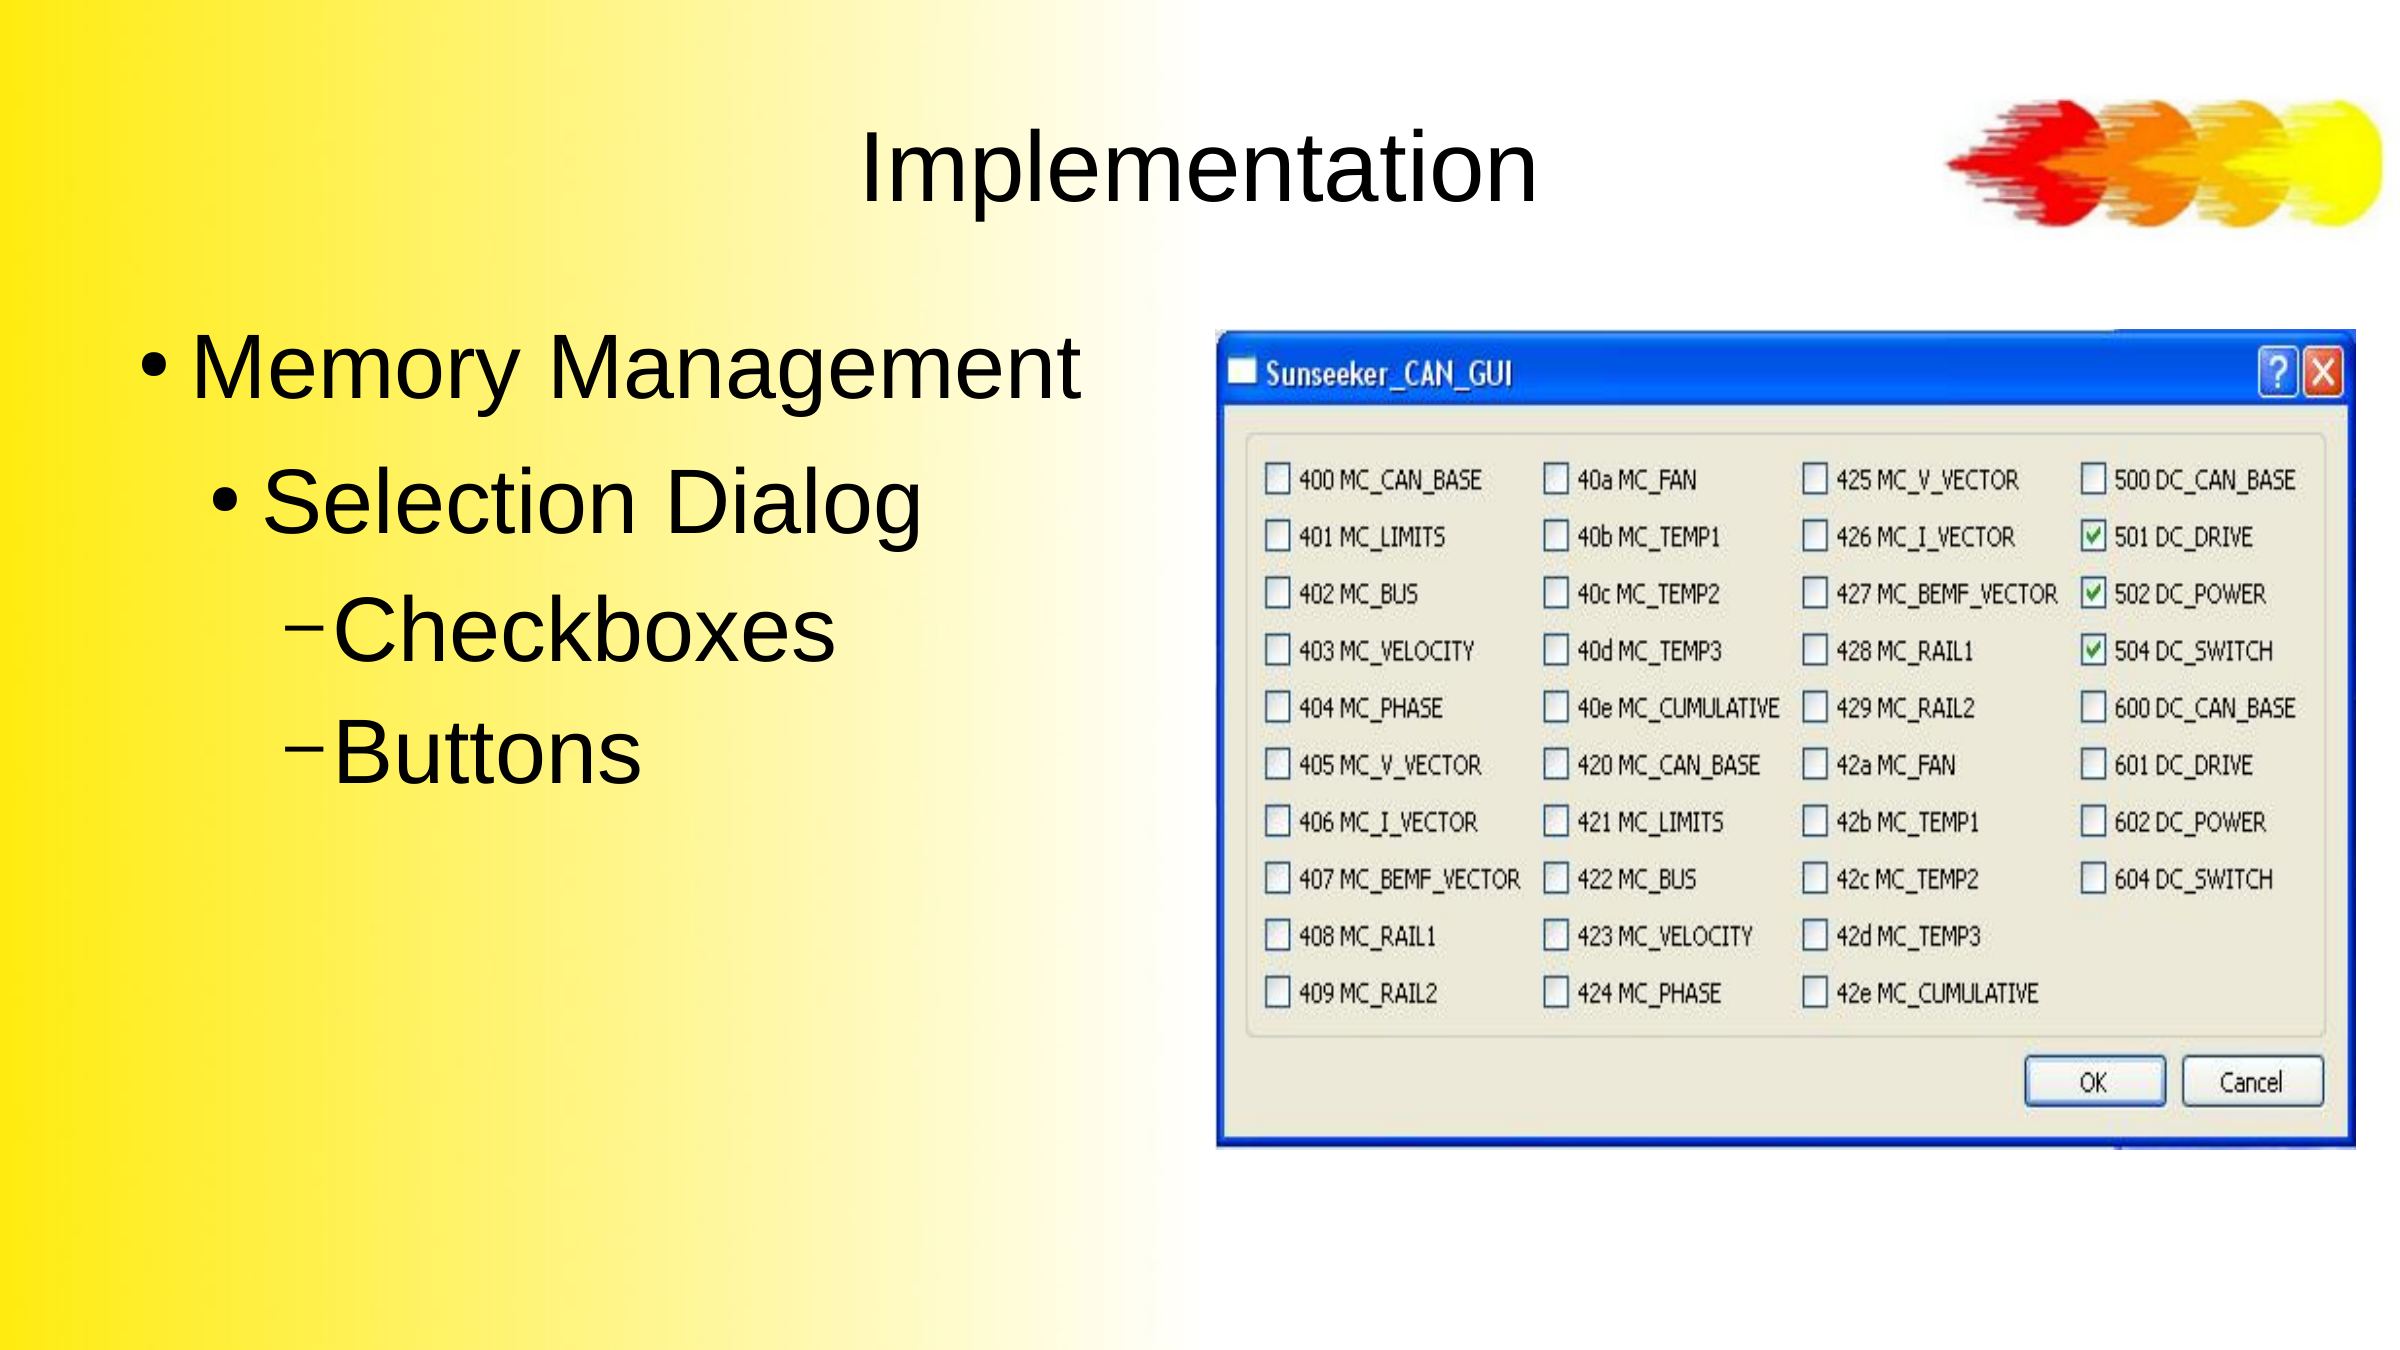

# Implementation
Memory Management
Selection Dialog
Checkboxes
Buttons